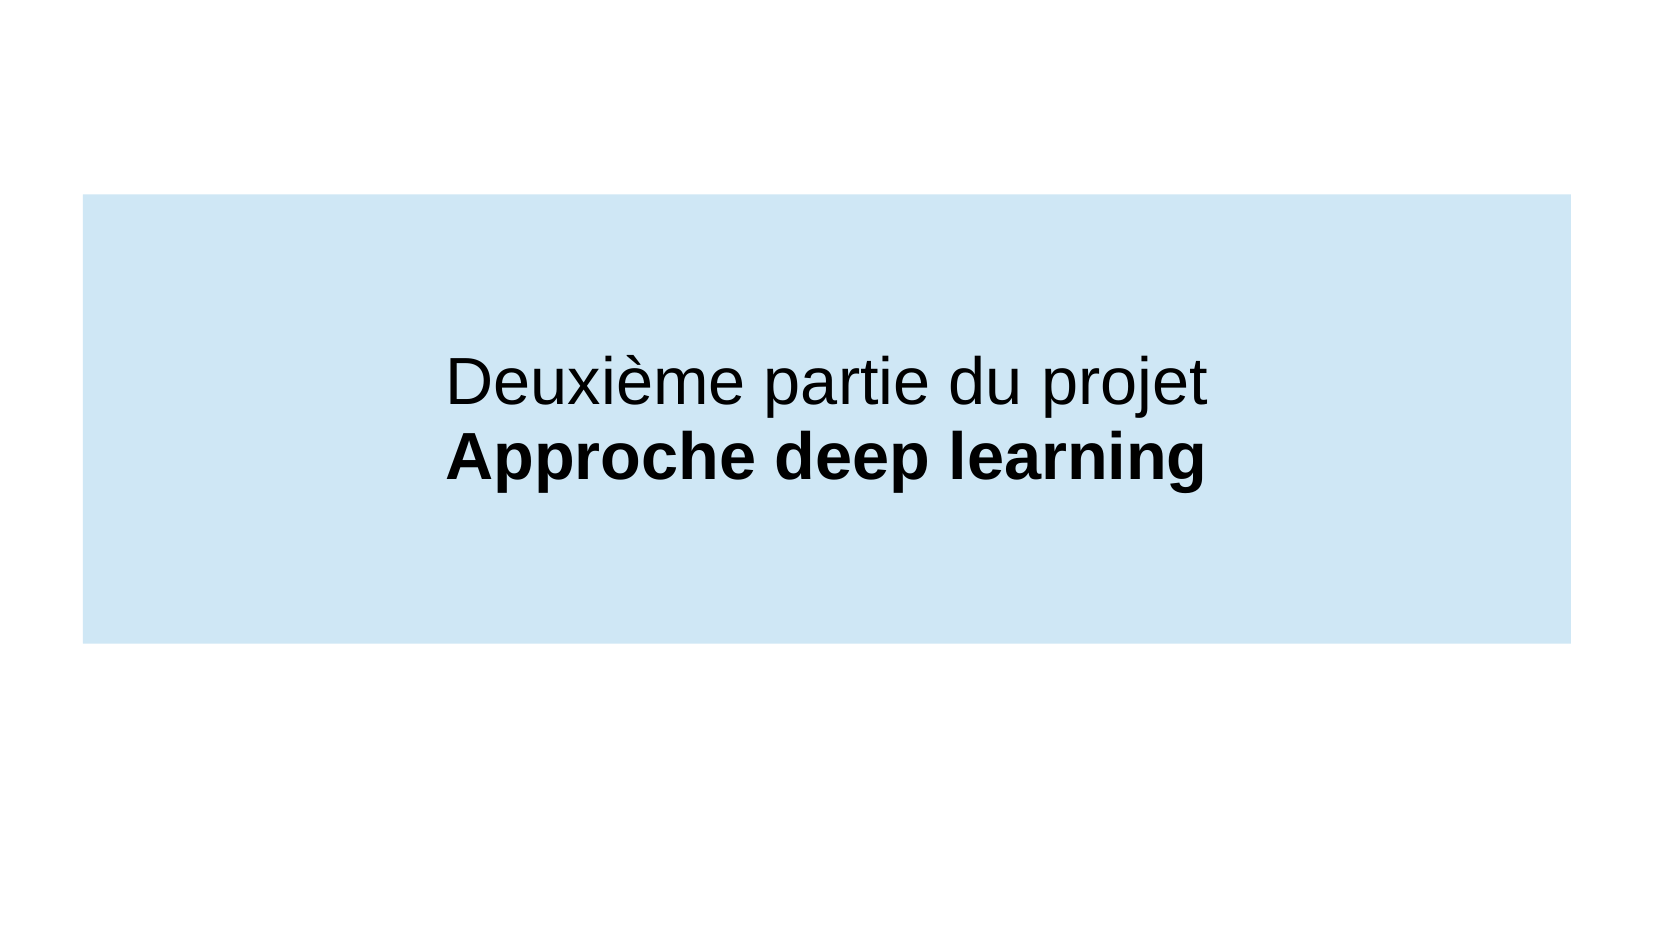

# Deuxième partie du projet Approche deep learning